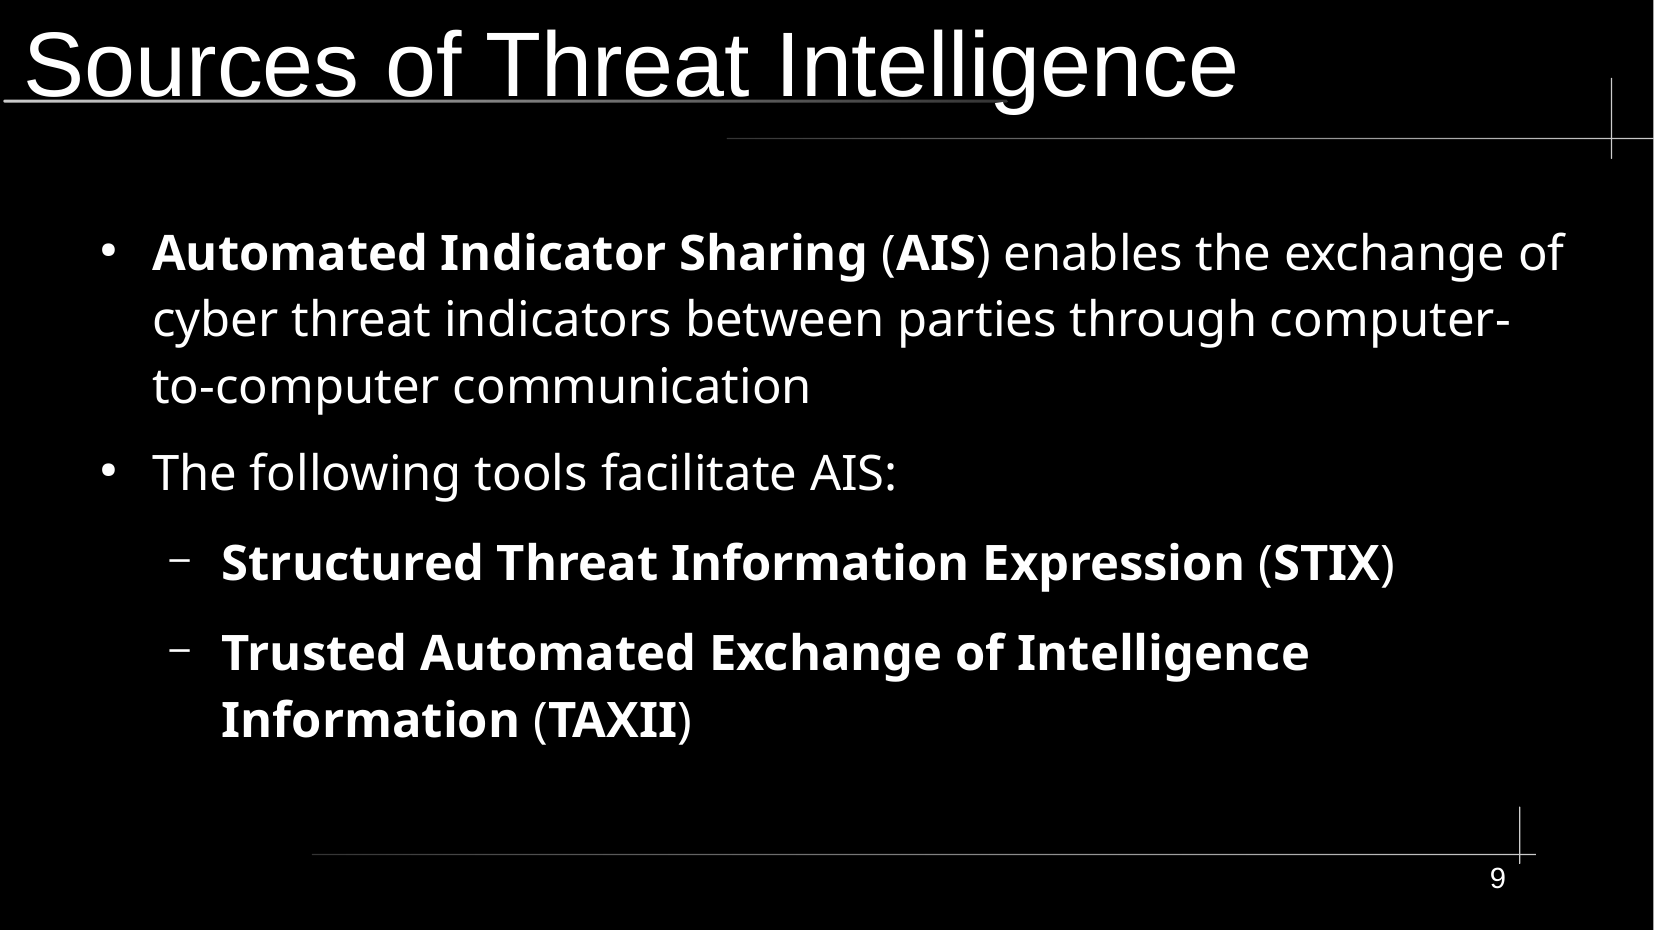

# Sources of Threat Intelligence
Automated Indicator Sharing (AIS) enables the exchange of cyber threat indicators between parties through computer-to-computer communication
The following tools facilitate AIS:
Structured Threat Information Expression (STIX)
Trusted Automated Exchange of Intelligence Information (TAXII)
9